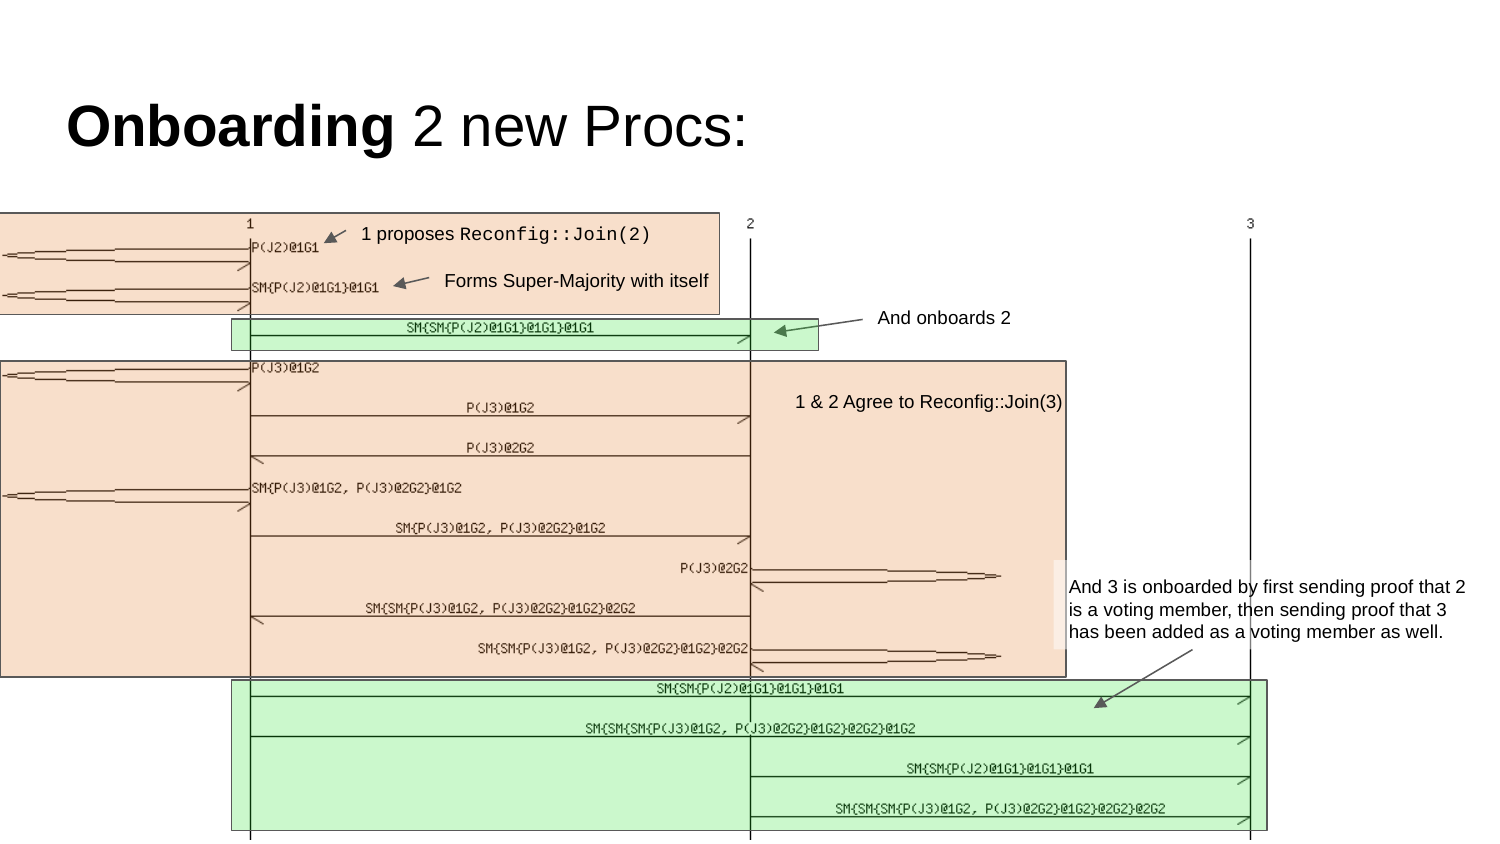

# Onboarding 2 new Procs:
1 proposes Reconfig::Join(2)
Forms Super-Majority with itself
And onboards 2
1 & 2 Agree to Reconfig::Join(3)
And 3 is onboarded by first sending proof that 2 is a voting member, then sending proof that 3 has been added as a voting member as well.